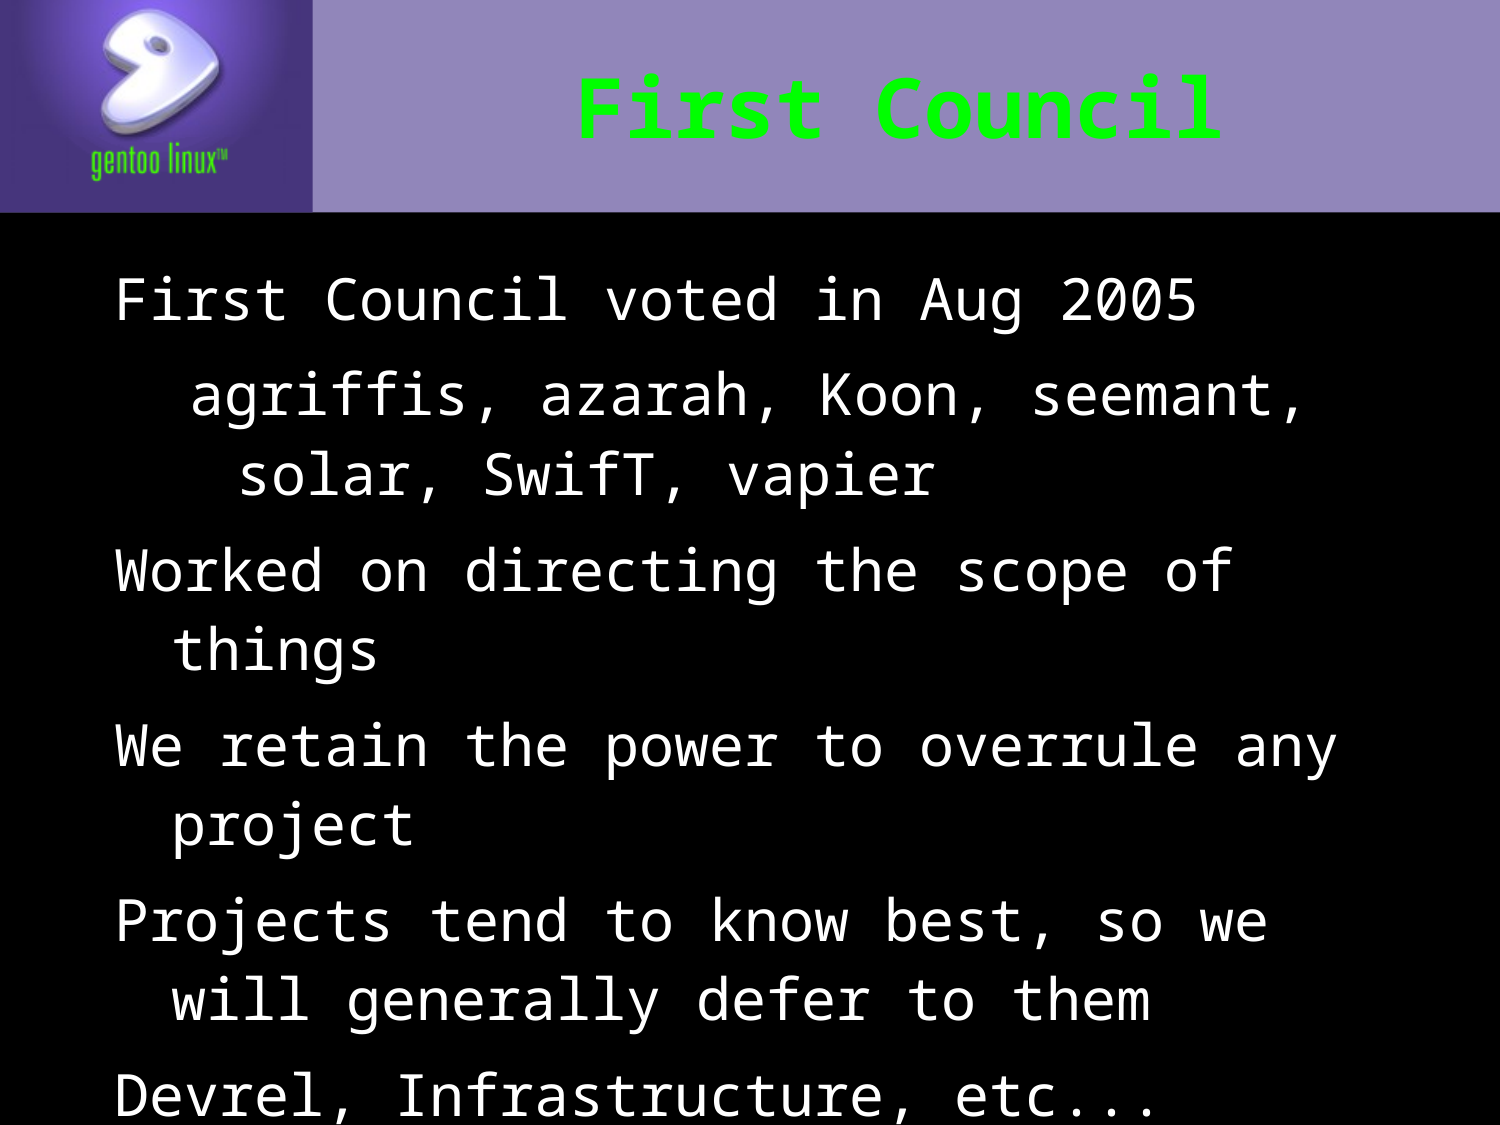

# First Council
First Council voted in Aug 2005
agriffis, azarah, Koon, seemant, solar, SwifT, vapier
Worked on directing the scope of things
We retain the power to overrule any project
Projects tend to know best, so we will generally defer to them
Devrel, Infrastructure, etc...